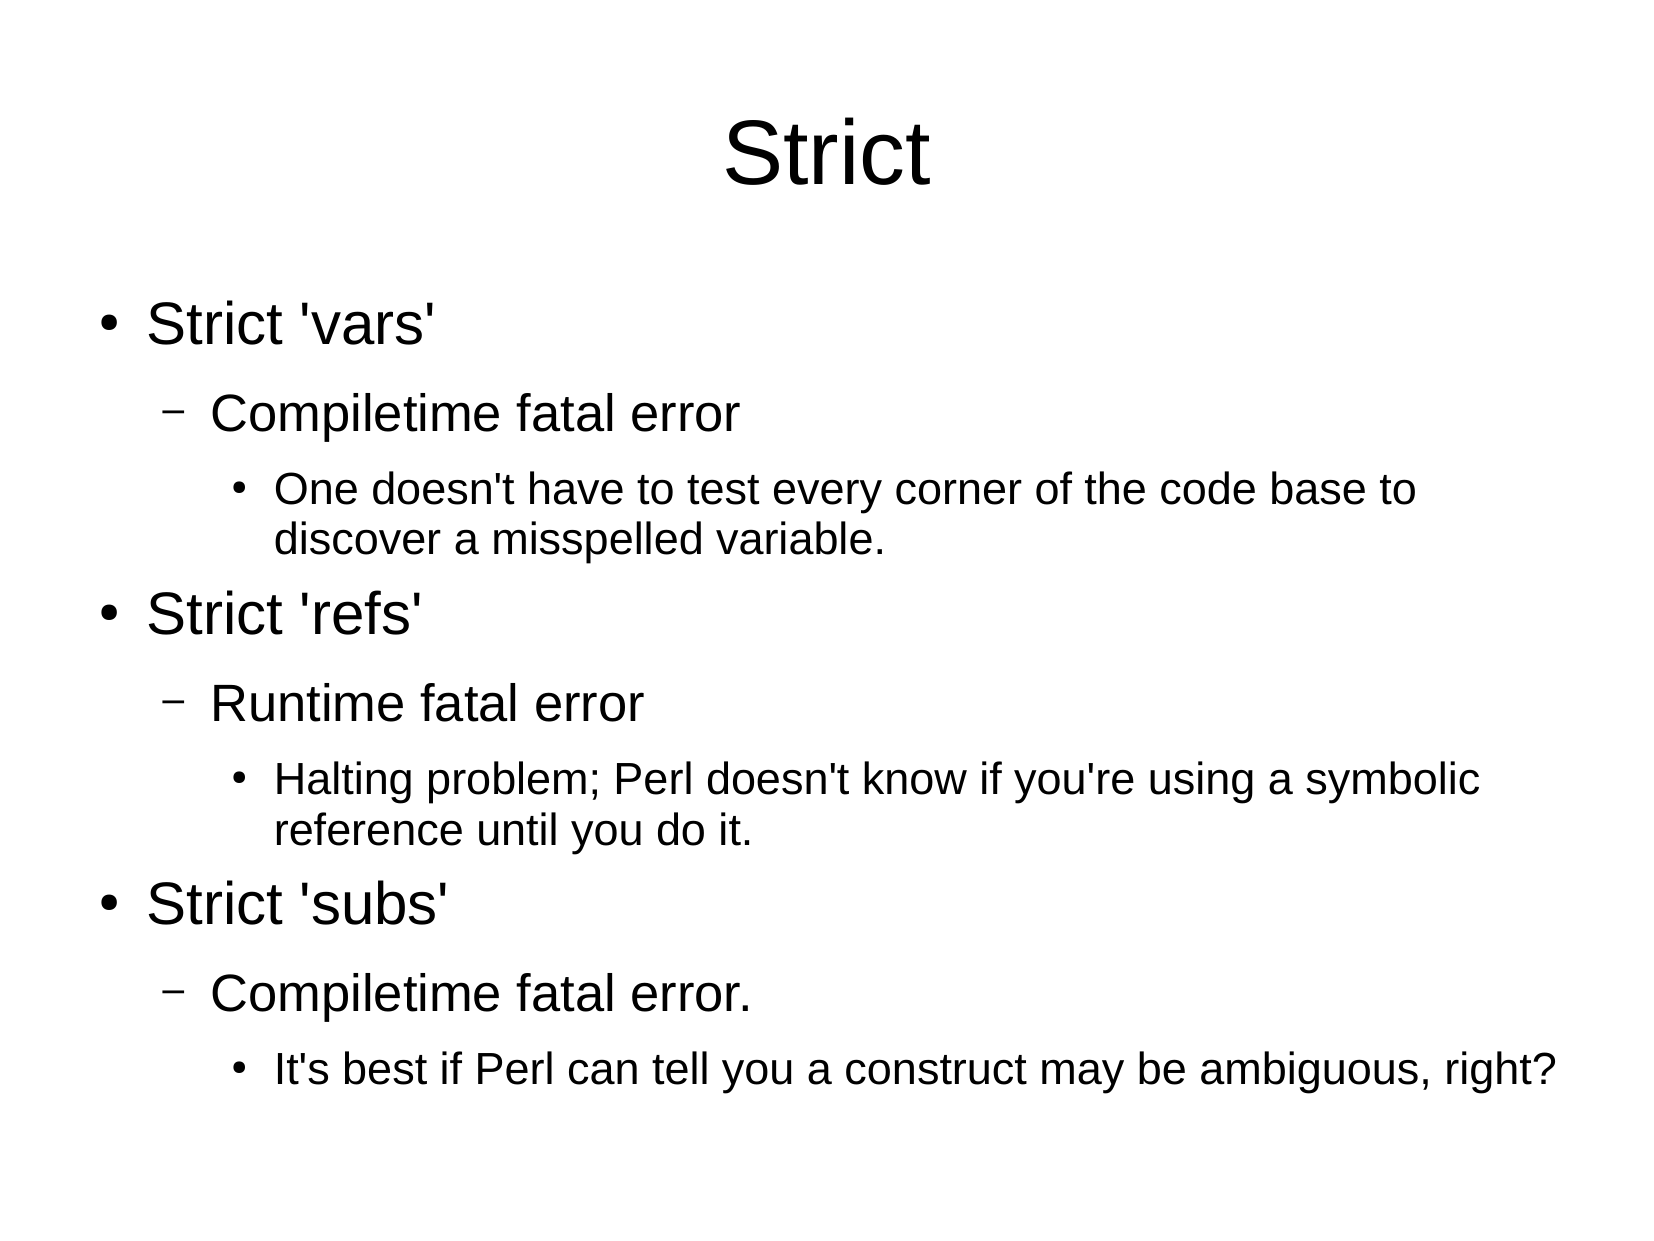

# Strict
Strict 'vars'
Compiletime fatal error
One doesn't have to test every corner of the code base to discover a misspelled variable.
Strict 'refs'
Runtime fatal error
Halting problem; Perl doesn't know if you're using a symbolic reference until you do it.
Strict 'subs'
Compiletime fatal error.
It's best if Perl can tell you a construct may be ambiguous, right?